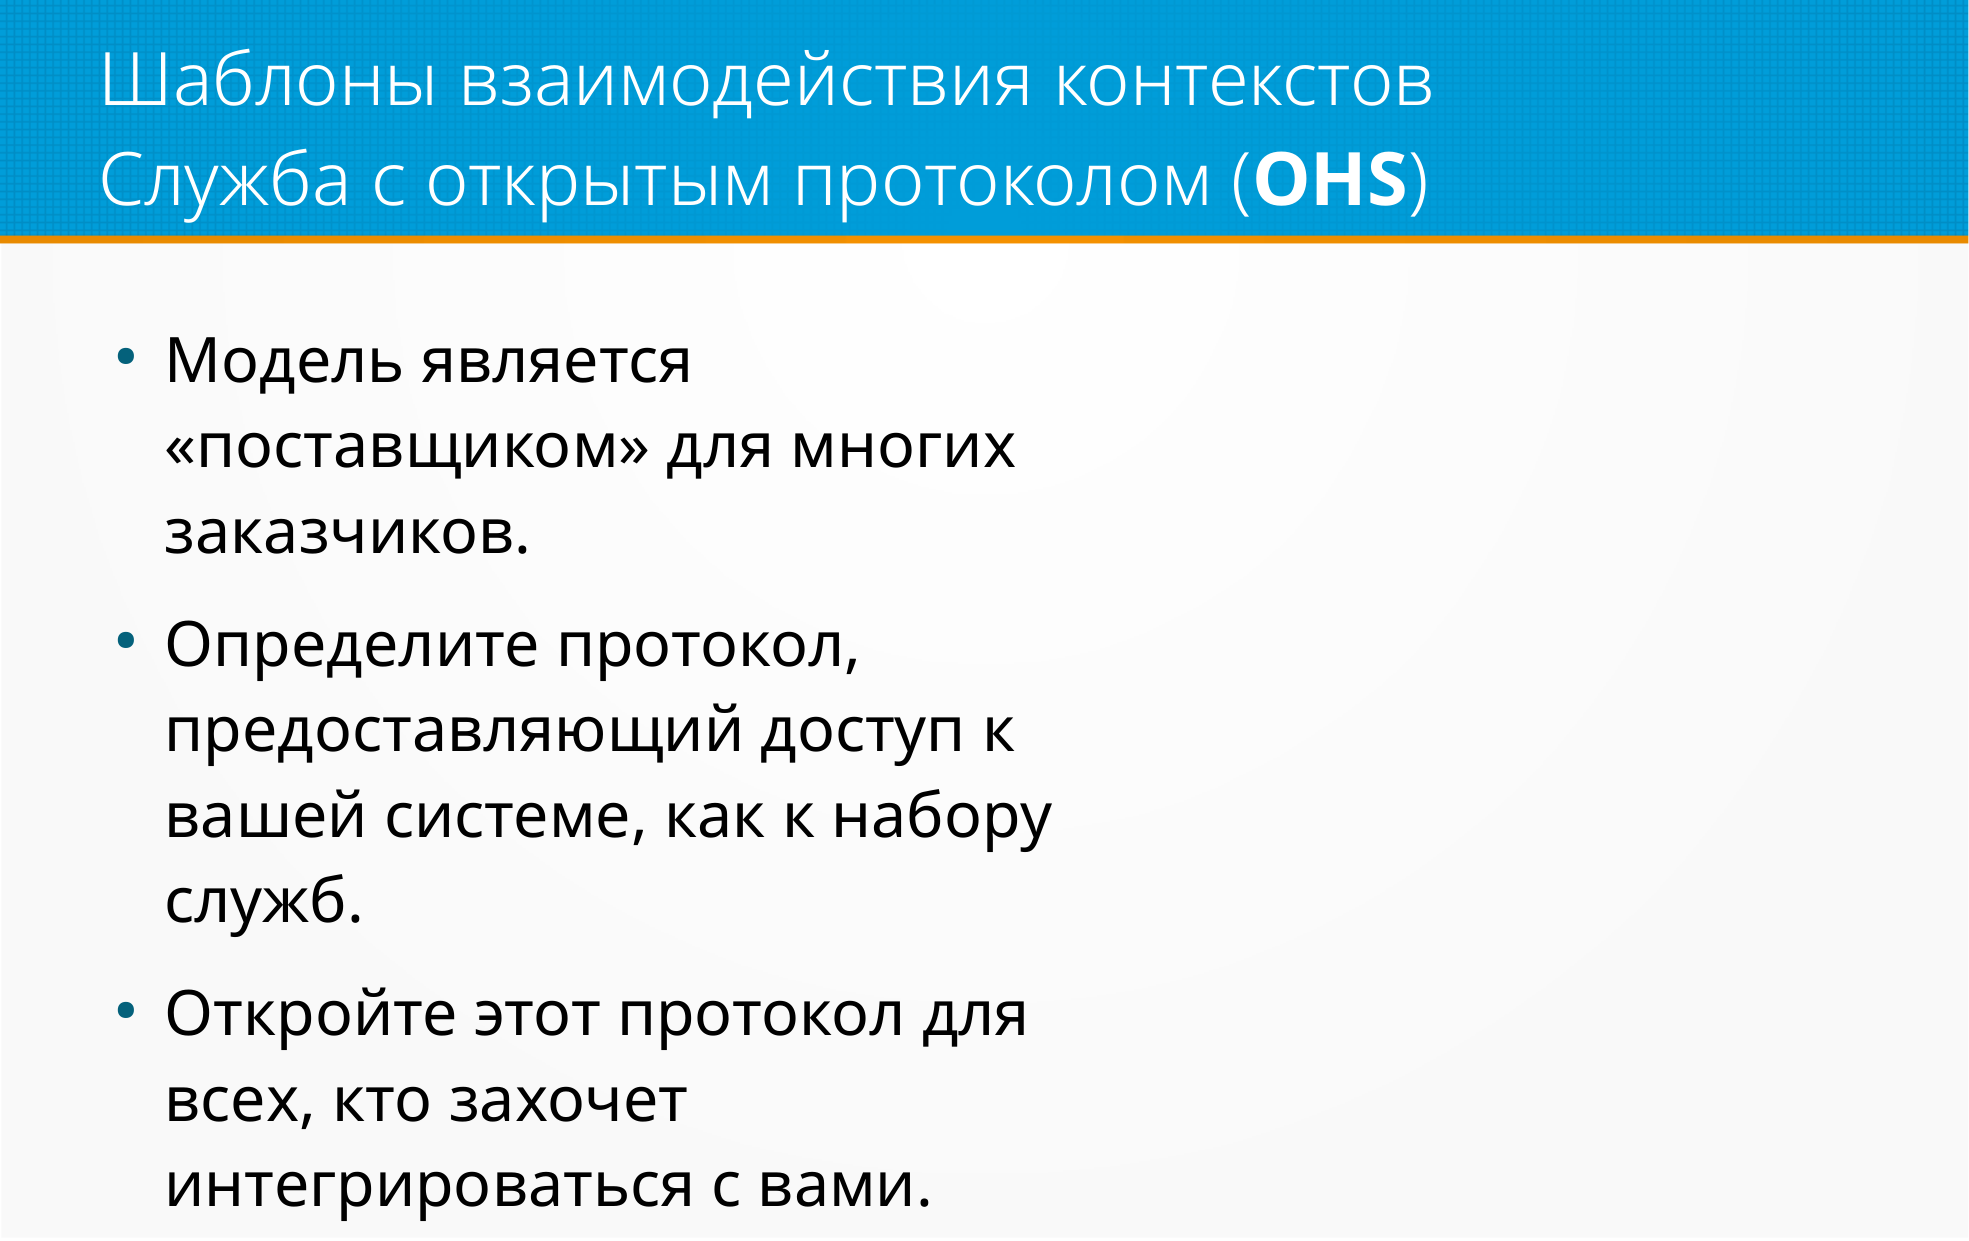

# Шаблоны взаимодействия контекстов Служба с открытым протоколом (OHS)
Модель является «поставщиком» для многих заказчиков.
Определите протокол, предоставляющий доступ к вашей системе, как к набору служб.
Откройте этот протокол для всех, кто захочет интегрироваться с вами.